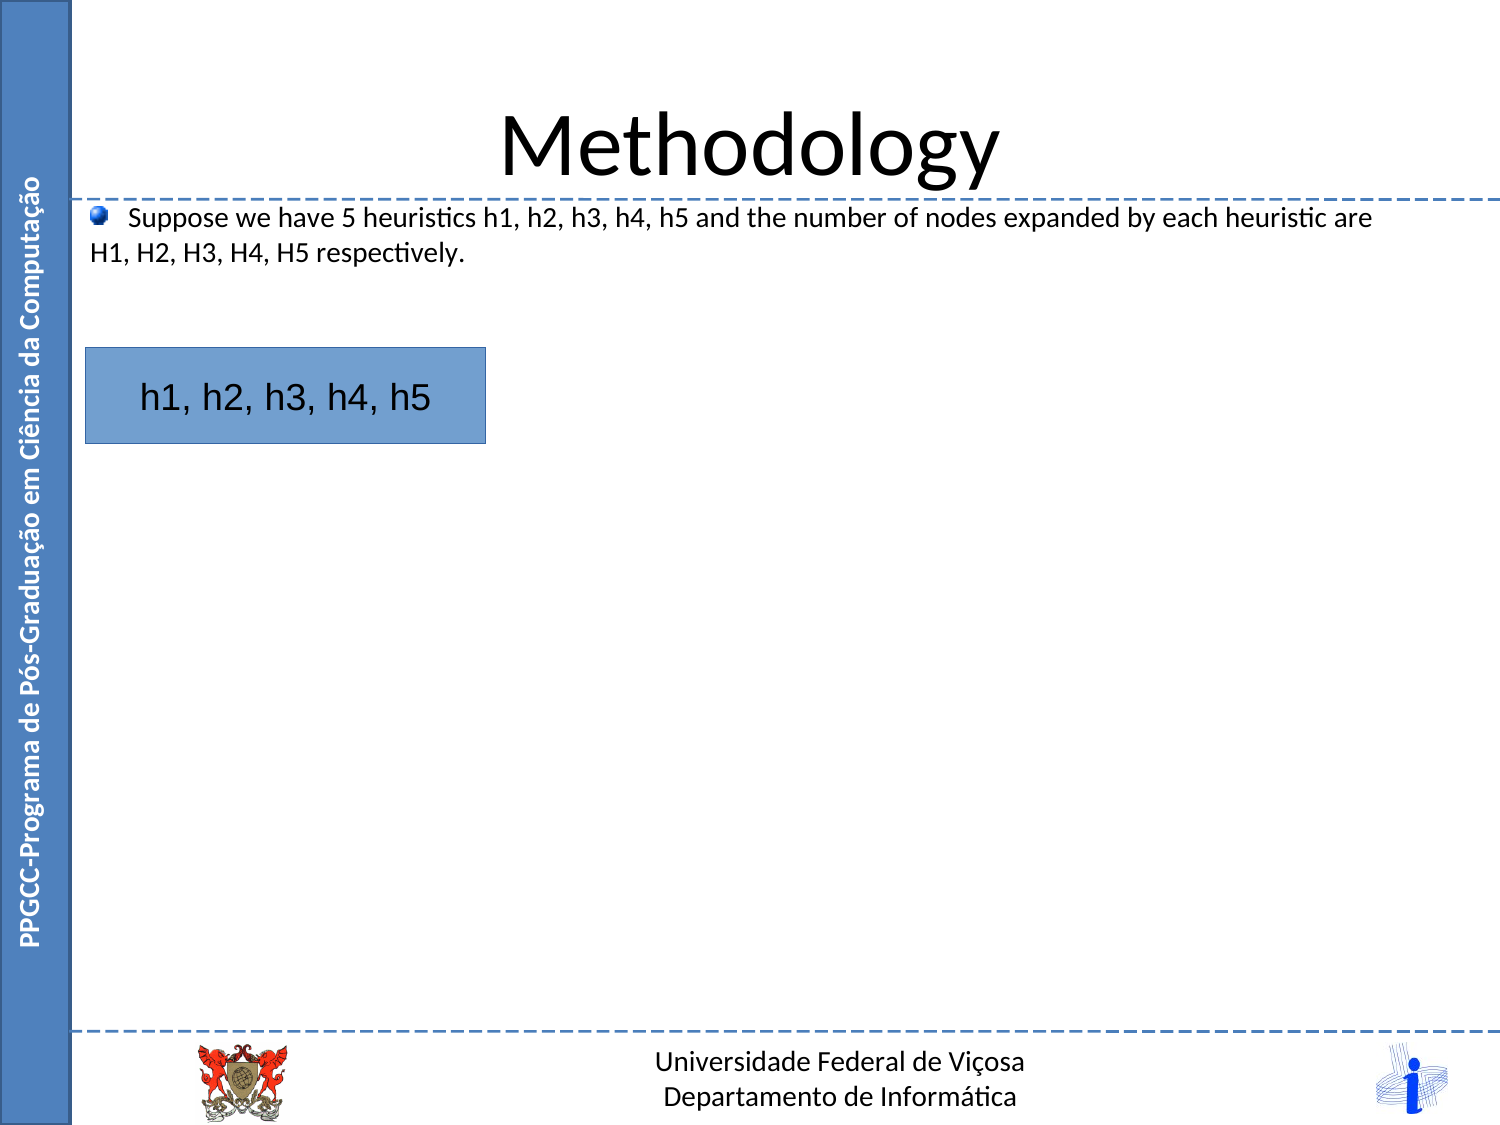

Methodology
 Suppose we have 5 heuristics h1, h2, h3, h4, h5 and the number of nodes expanded by each heuristic are H1, H2, H3, H4, H5 respectively.
h1, h2, h3, h4, h5
PPGCC-Programa de Pós-Graduação em Ciência da Computação
Universidade Federal de Viçosa
Departamento de Informática